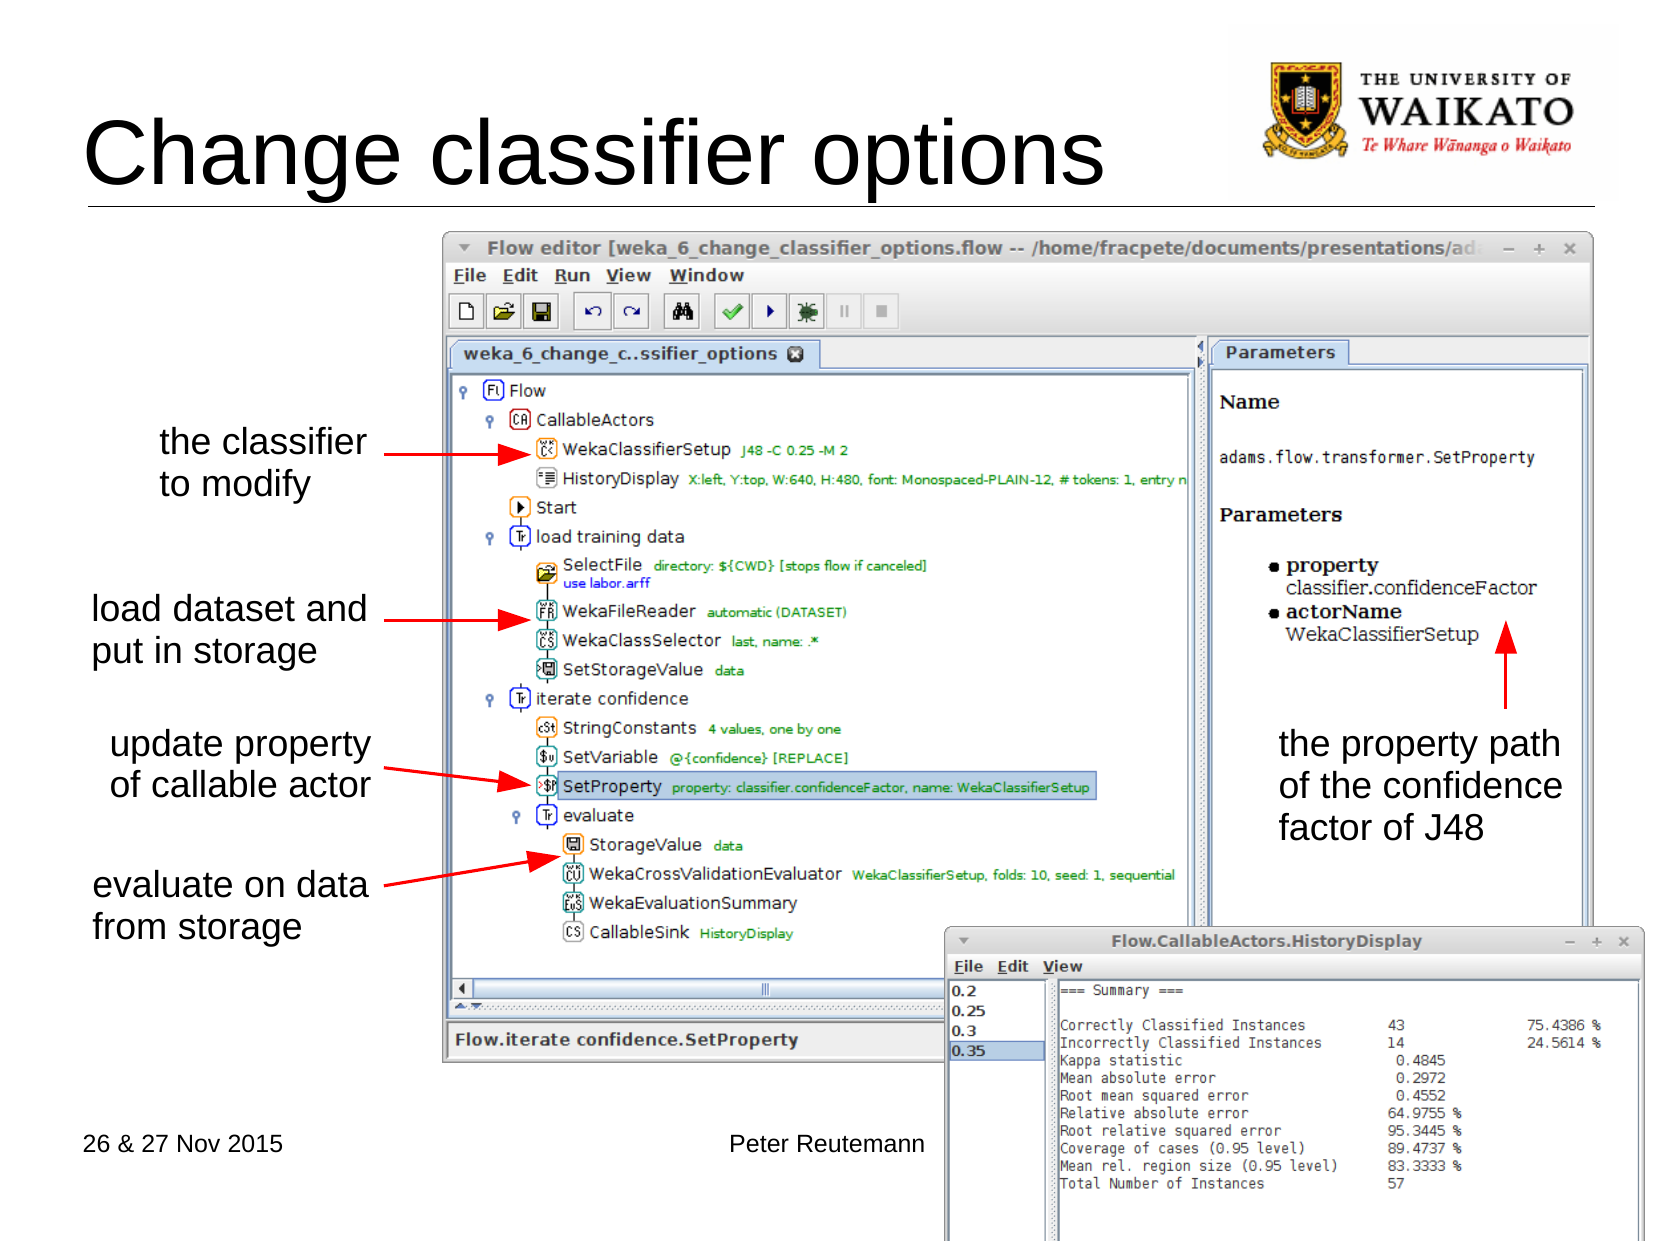

# Change classifier options
the classifier
to modify
load dataset and
put in storage
update property
of callable actor
the property path
of the confidence
factor of J48
evaluate on data
from storage
26 & 27 Nov 2015
Peter Reutemann
16